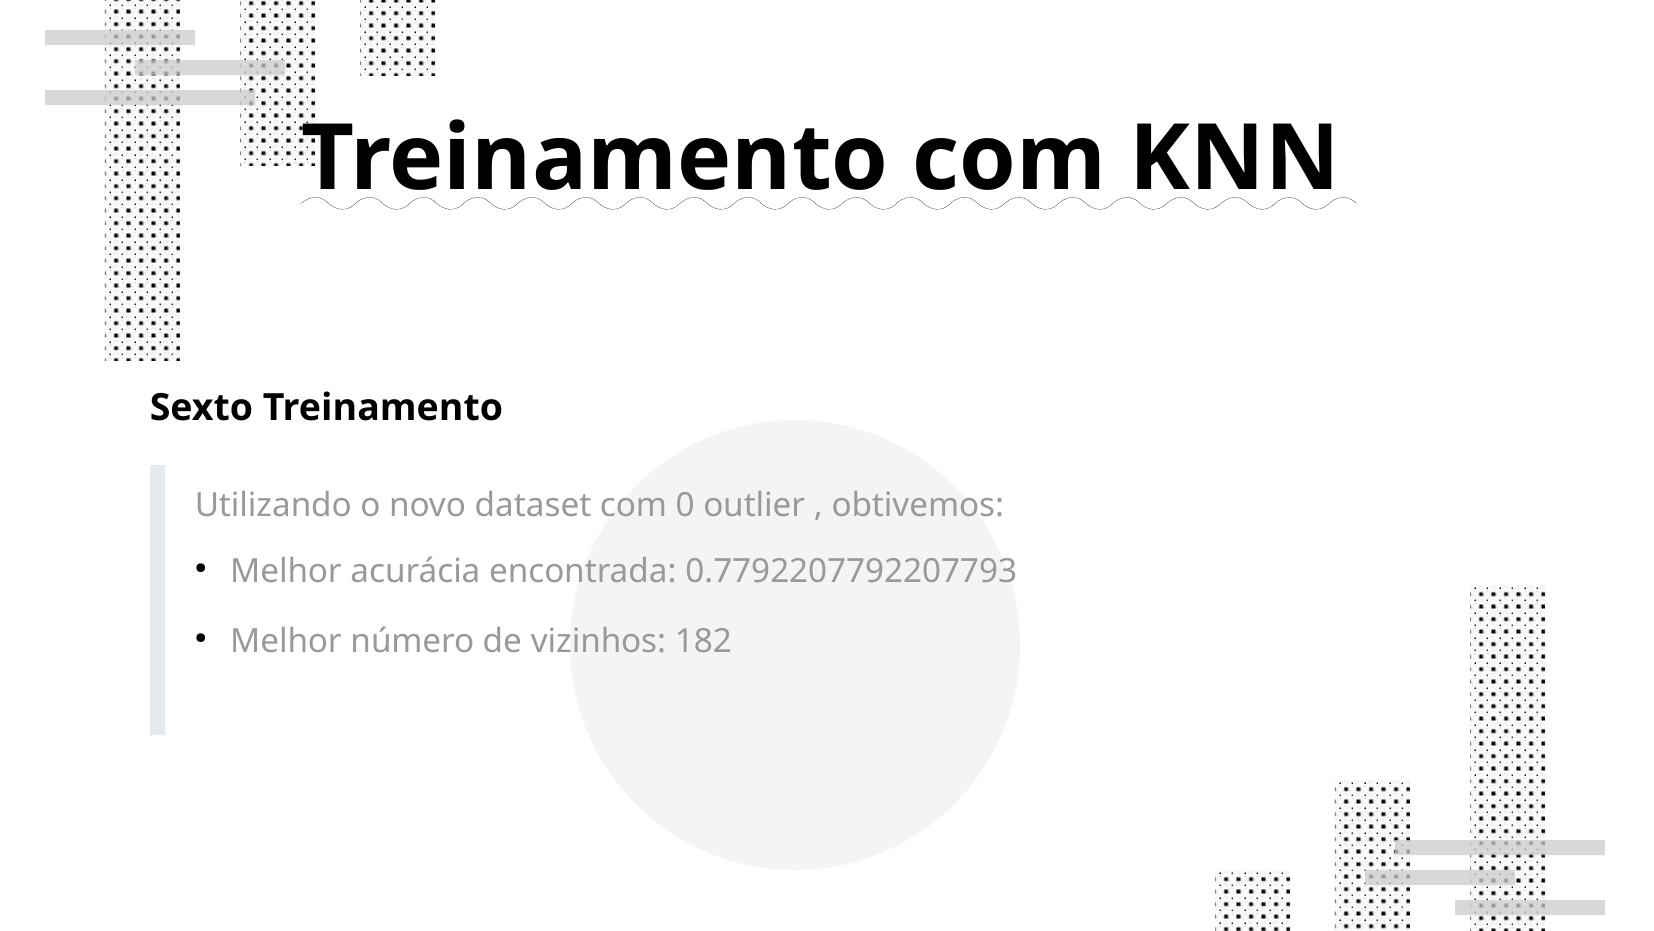

# Treinamento com KNN
Sexto Treinamento
Utilizando o novo dataset com 0 outlier , obtivemos:
Melhor acurácia encontrada: 0.7792207792207793
Melhor número de vizinhos: 182